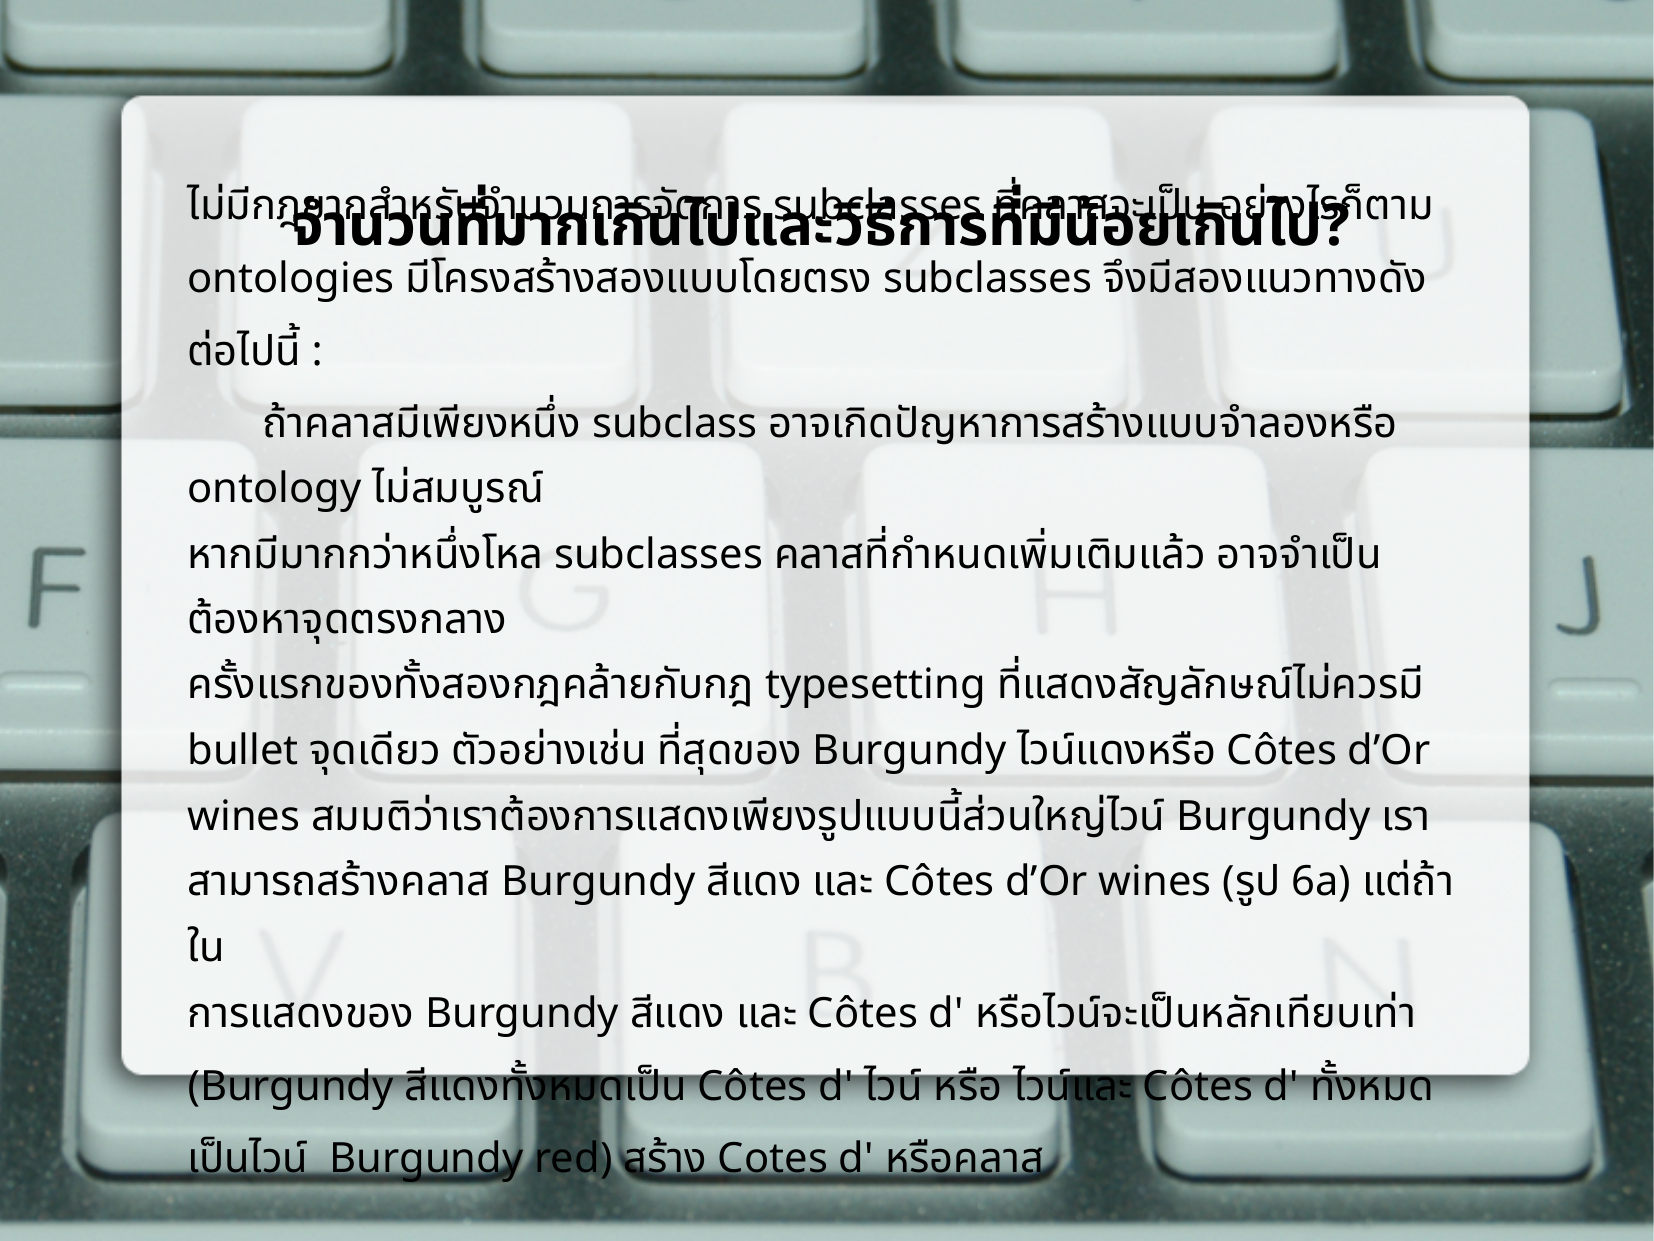

# จำนวนที่มากเกินไปและวิธีการที่มีน้อยเกินไป?
ไม่มีกฎยากสำหรับจำนวนการจัดการ subclasses ที่คลาสจะเป็น อย่างไรก็ตาม
ontologies มีโครงสร้างสองแบบโดยตรง subclasses จึงมีสองแนวทางดังต่อไปนี้ :
	ถ้าคลาสมีเพียงหนึ่ง subclass อาจเกิดปัญหาการสร้างแบบจำลองหรือ ontology ไม่สมบูรณ์
หากมีมากกว่าหนึ่งโหล subclasses คลาสที่กำหนดเพิ่มเติมแล้ว อาจจำเป็นต้องหาจุดตรงกลาง
ครั้งแรกของทั้งสองกฎคล้ายกับกฎ typesetting ที่แสดงสัญลักษณ์ไม่ควรมี bullet จุดเดียว ตัวอย่างเช่น ที่สุดของ Burgundy ไวน์แดงหรือ Côtes d’Or wines สมมติว่าเราต้องการแสดงเพียงรูปแบบนี้ส่วนใหญ่ไวน์ Burgundy เราสามารถสร้างคลาส Burgundy สีแดง และ Côtes d’Or wines (รูป 6a) แต่ถ้าใน
การแสดงของ Burgundy สีแดง และ Côtes d' หรือไวน์จะเป็นหลักเทียบเท่า (Burgundy สีแดงทั้งหมดเป็น Côtes d' ไวน์ หรือ ไวน์และ Côtes d' ทั้งหมดเป็นไวน์ Burgundy red) สร้าง Cotes d' หรือคลาส